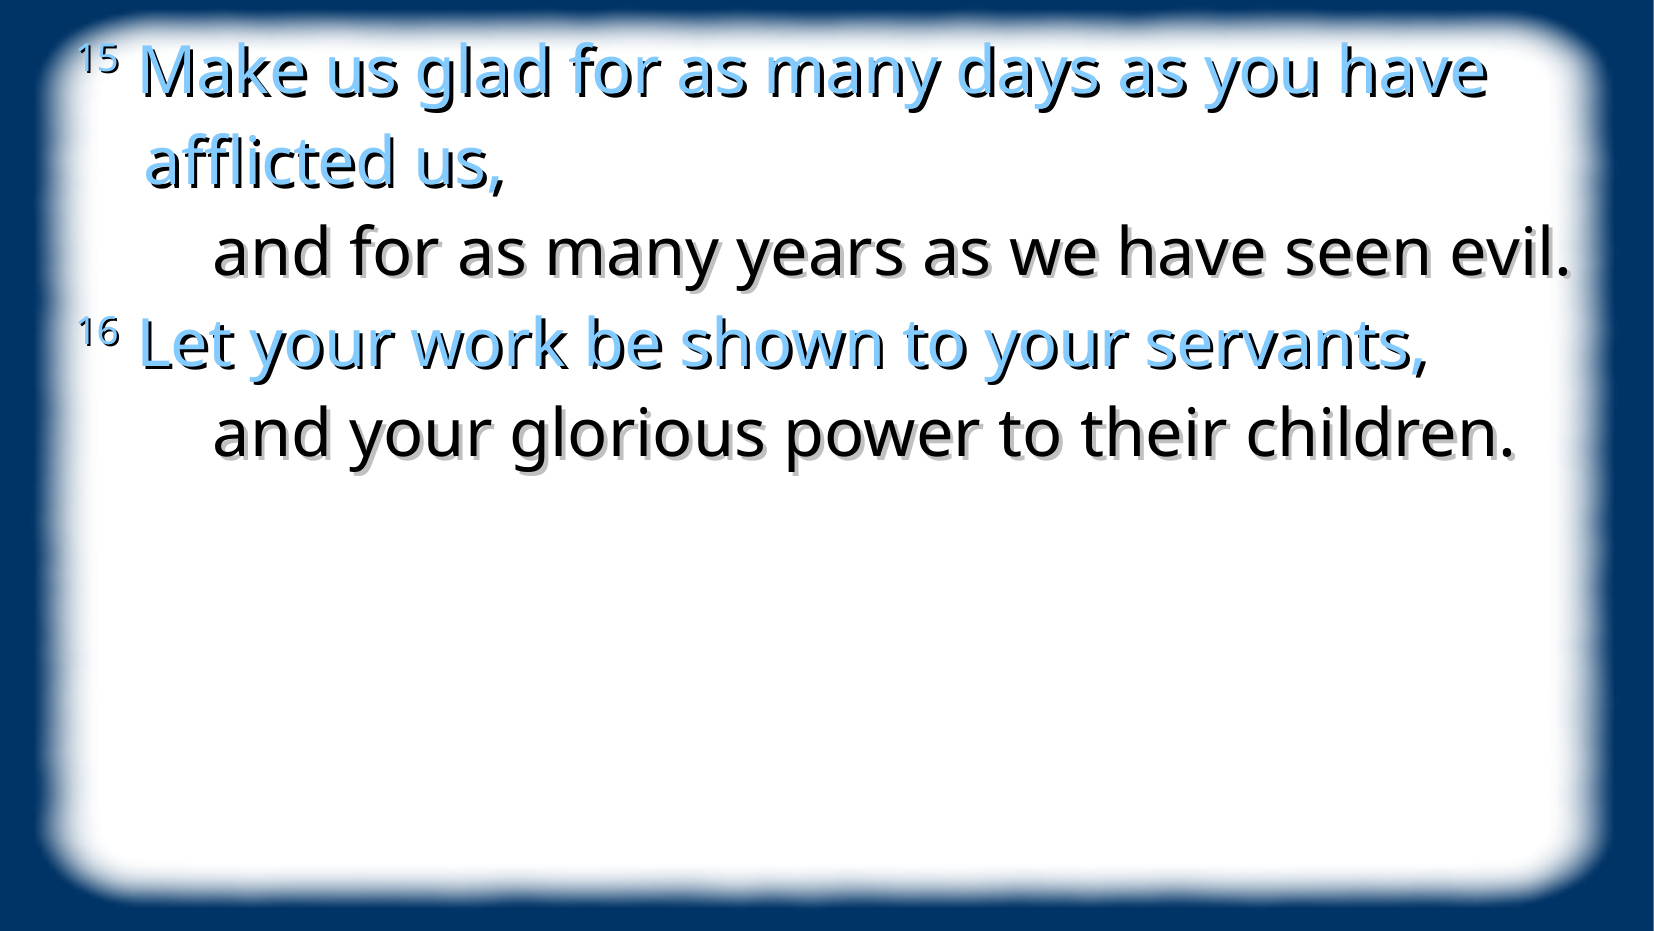

15 Make us glad for as many days as you have
 afflicted us,
 and for as many years as we have seen evil.
16 Let your work be shown to your servants,
 and your glorious power to their children.